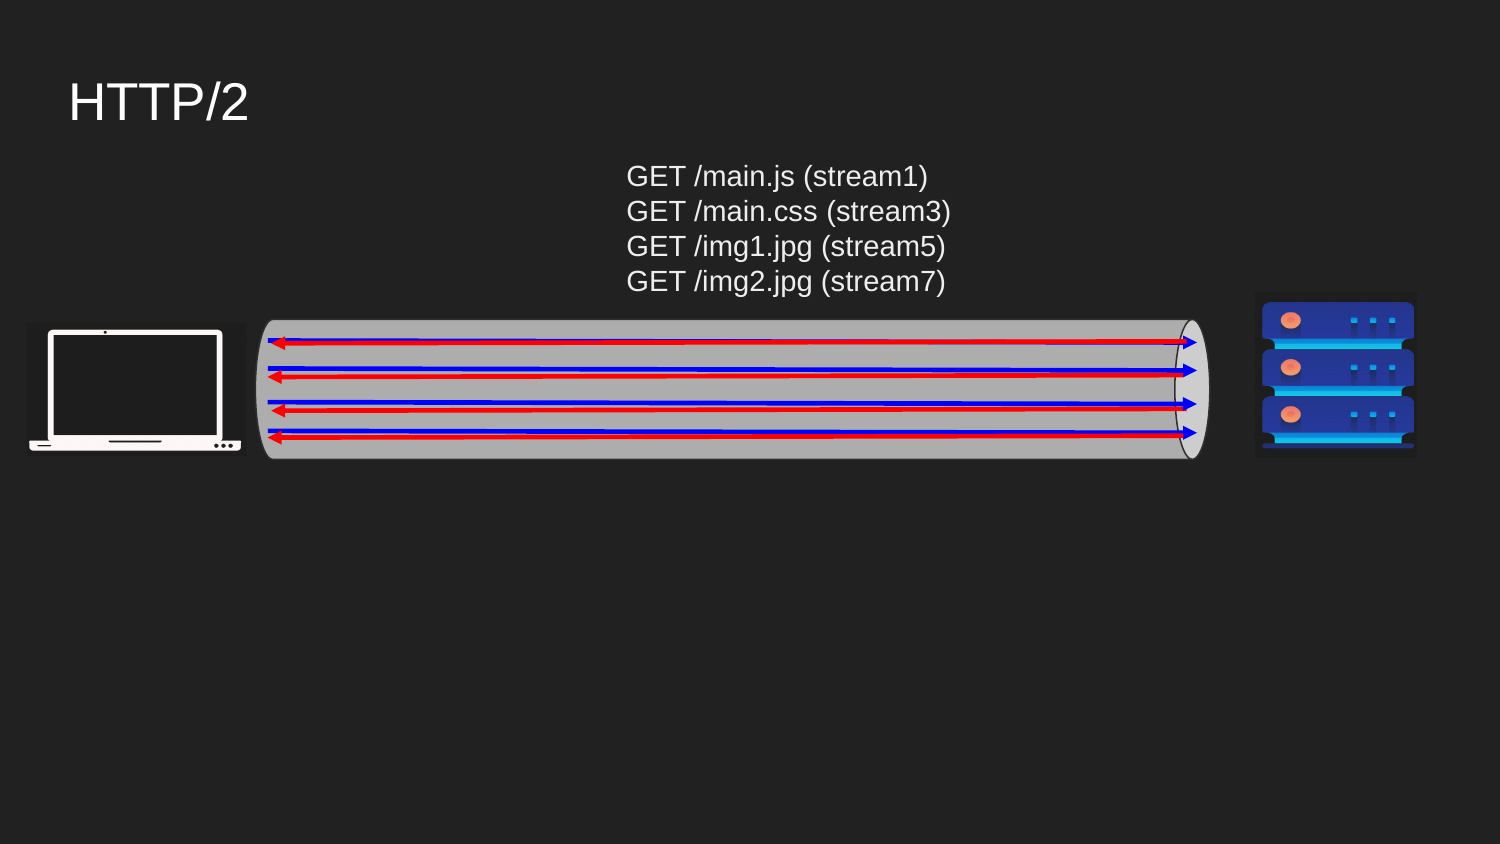

# HTTP/2
GET /main.js (stream1)
GET /main.css (stream3)
GET /img1.jpg (stream5)
GET /img2.jpg (stream7)